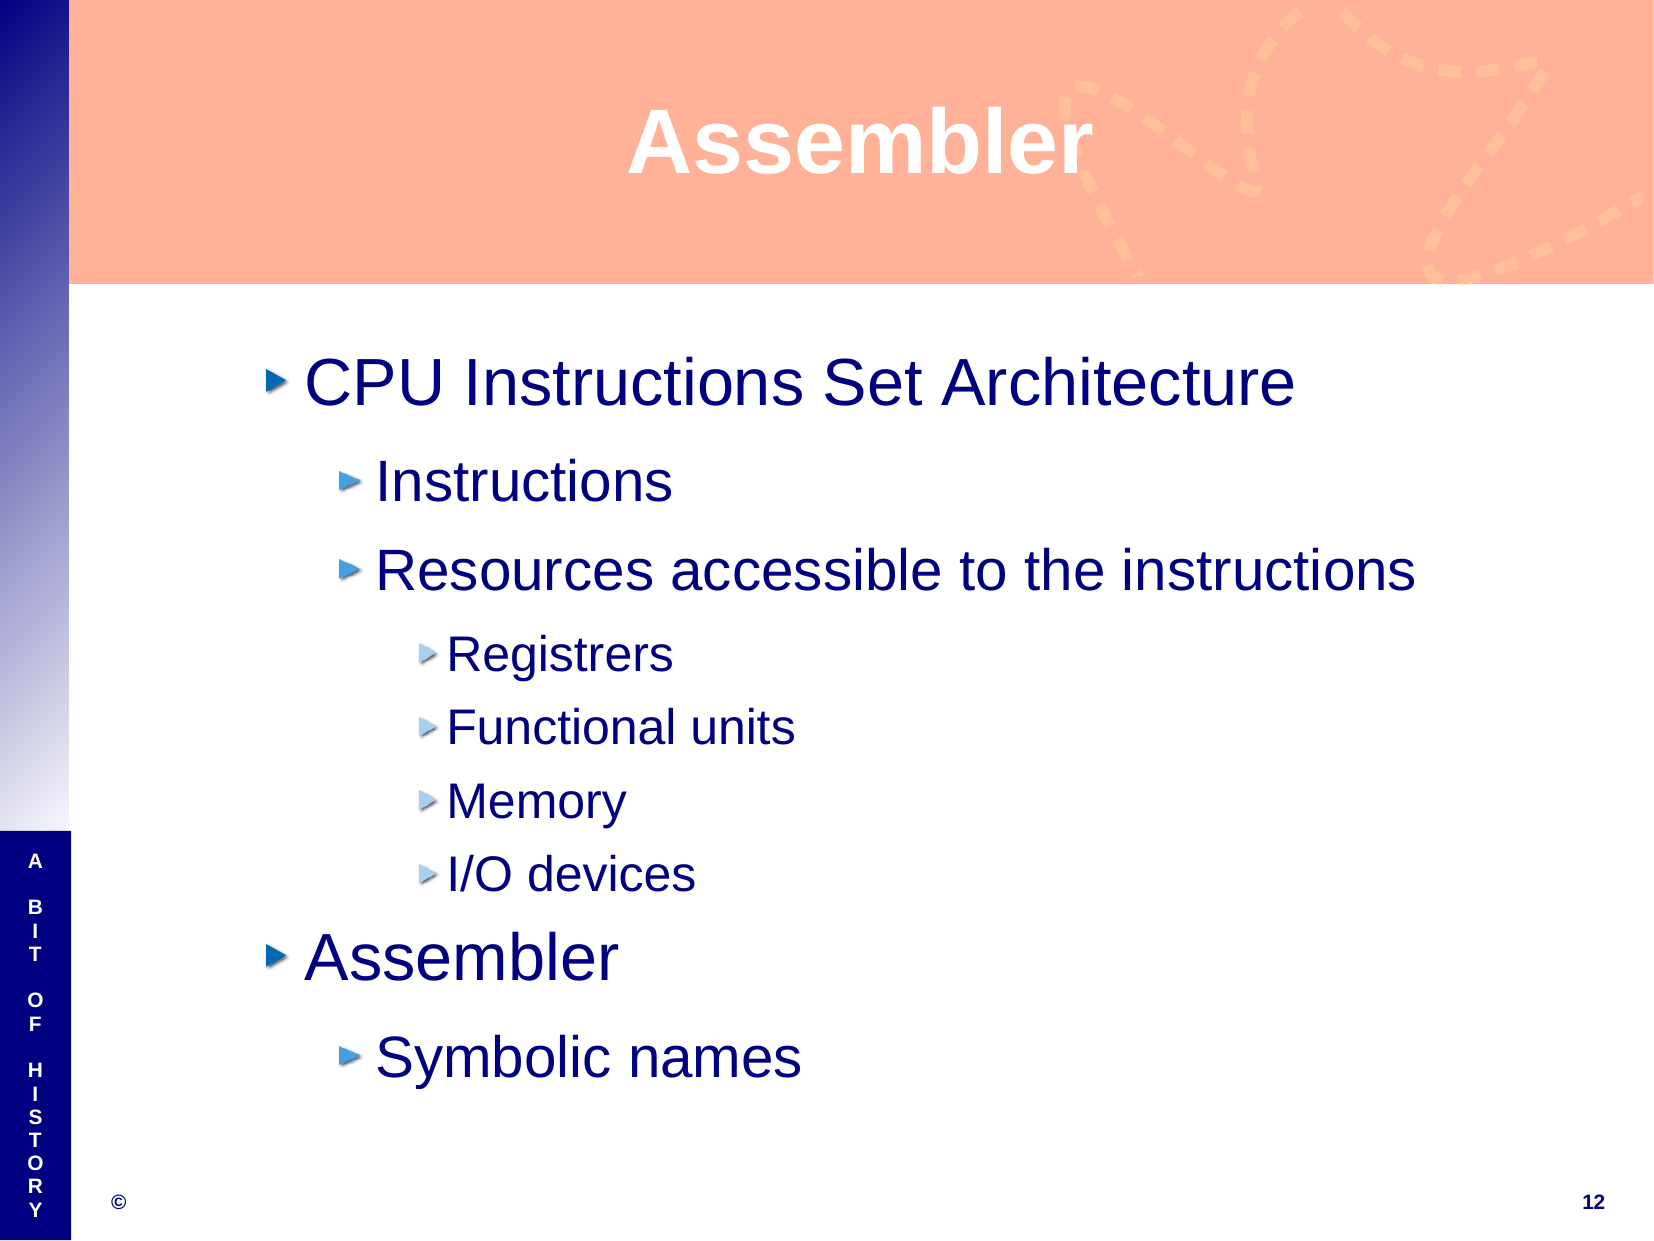

# Assembler
CPU Instructions Set Architecture
Instructions
Resources accessible to the instructions
Registrers
Functional units
Memory
I/O devices
Assembler
Symbolic names
A
B
I
T
O
F
H
I
S
T
O
R
Y